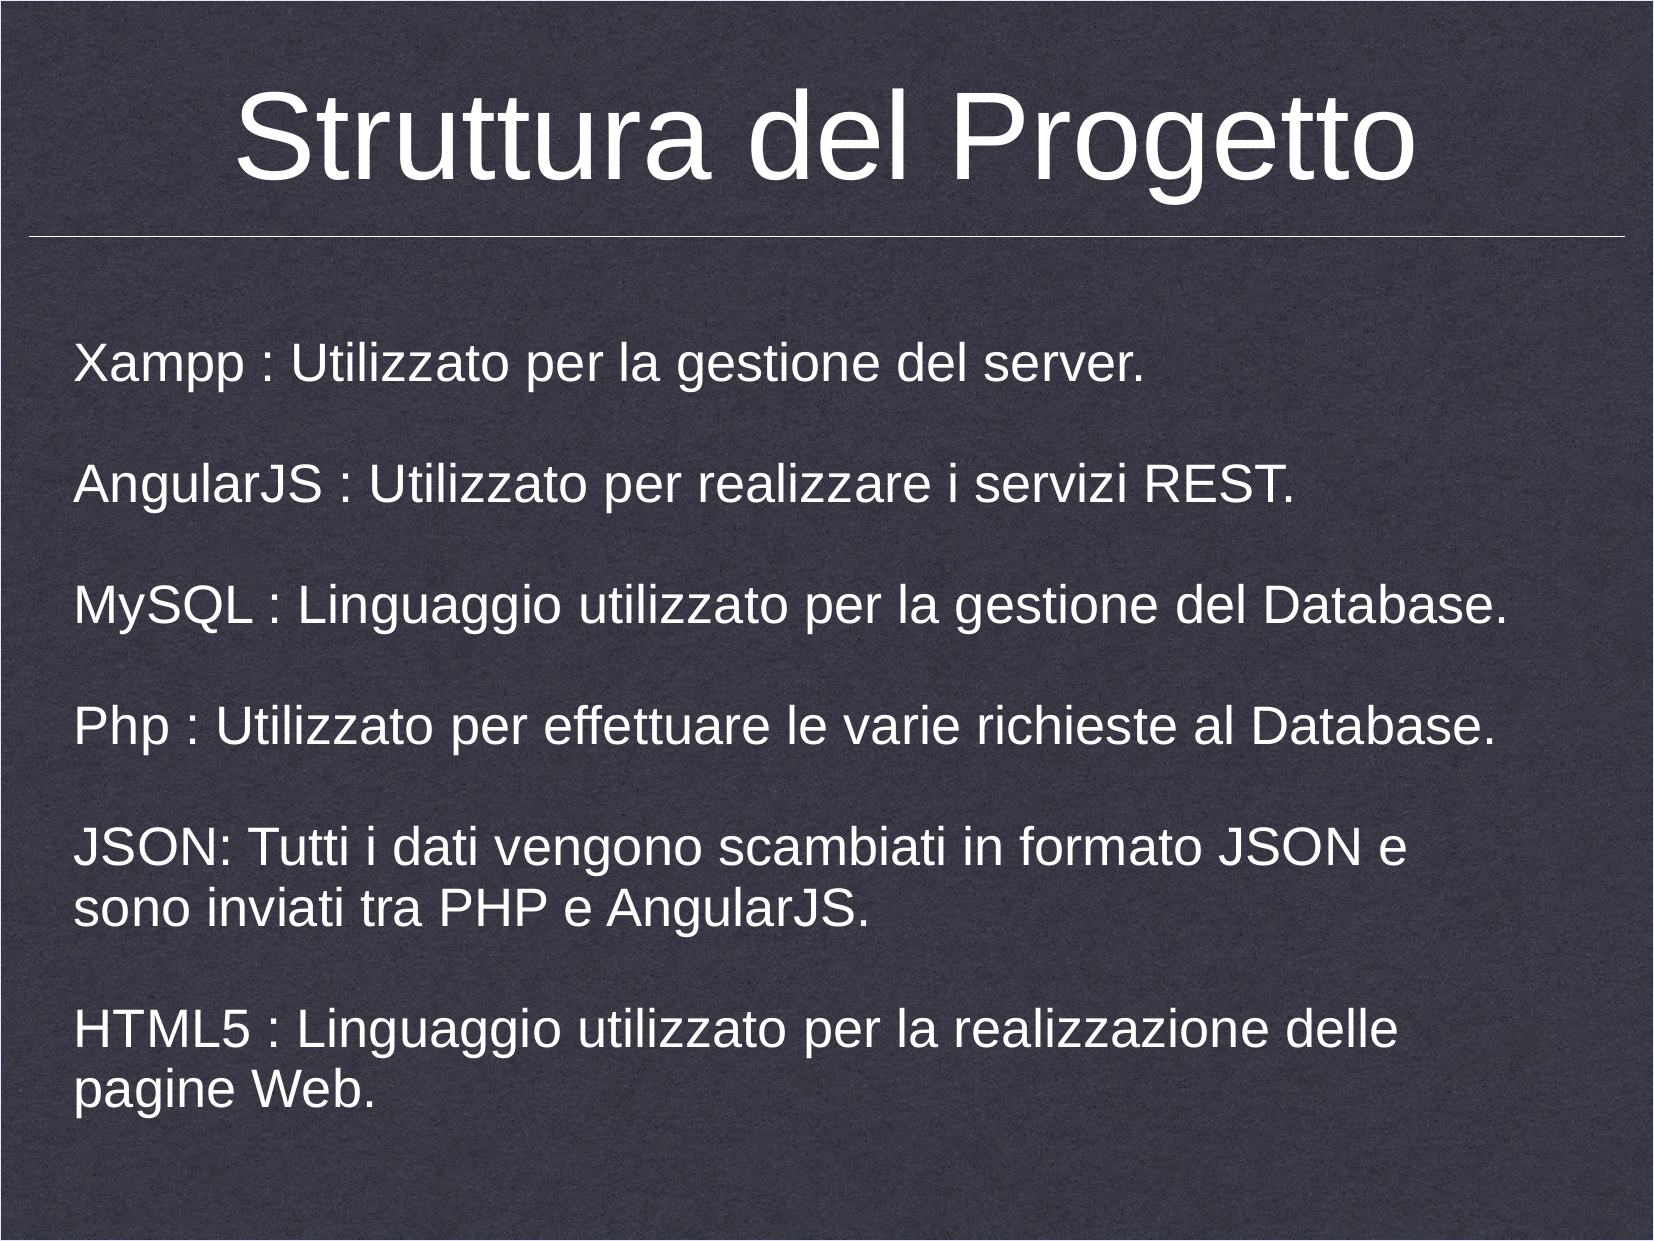

Struttura del Progetto
Xampp : Utilizzato per la gestione del server.
AngularJS : Utilizzato per realizzare i servizi REST.
MySQL : Linguaggio utilizzato per la gestione del Database.
Php : Utilizzato per effettuare le varie richieste al Database.
JSON: Tutti i dati vengono scambiati in formato JSON e sono inviati tra PHP e AngularJS.
HTML5 : Linguaggio utilizzato per la realizzazione delle pagine Web.